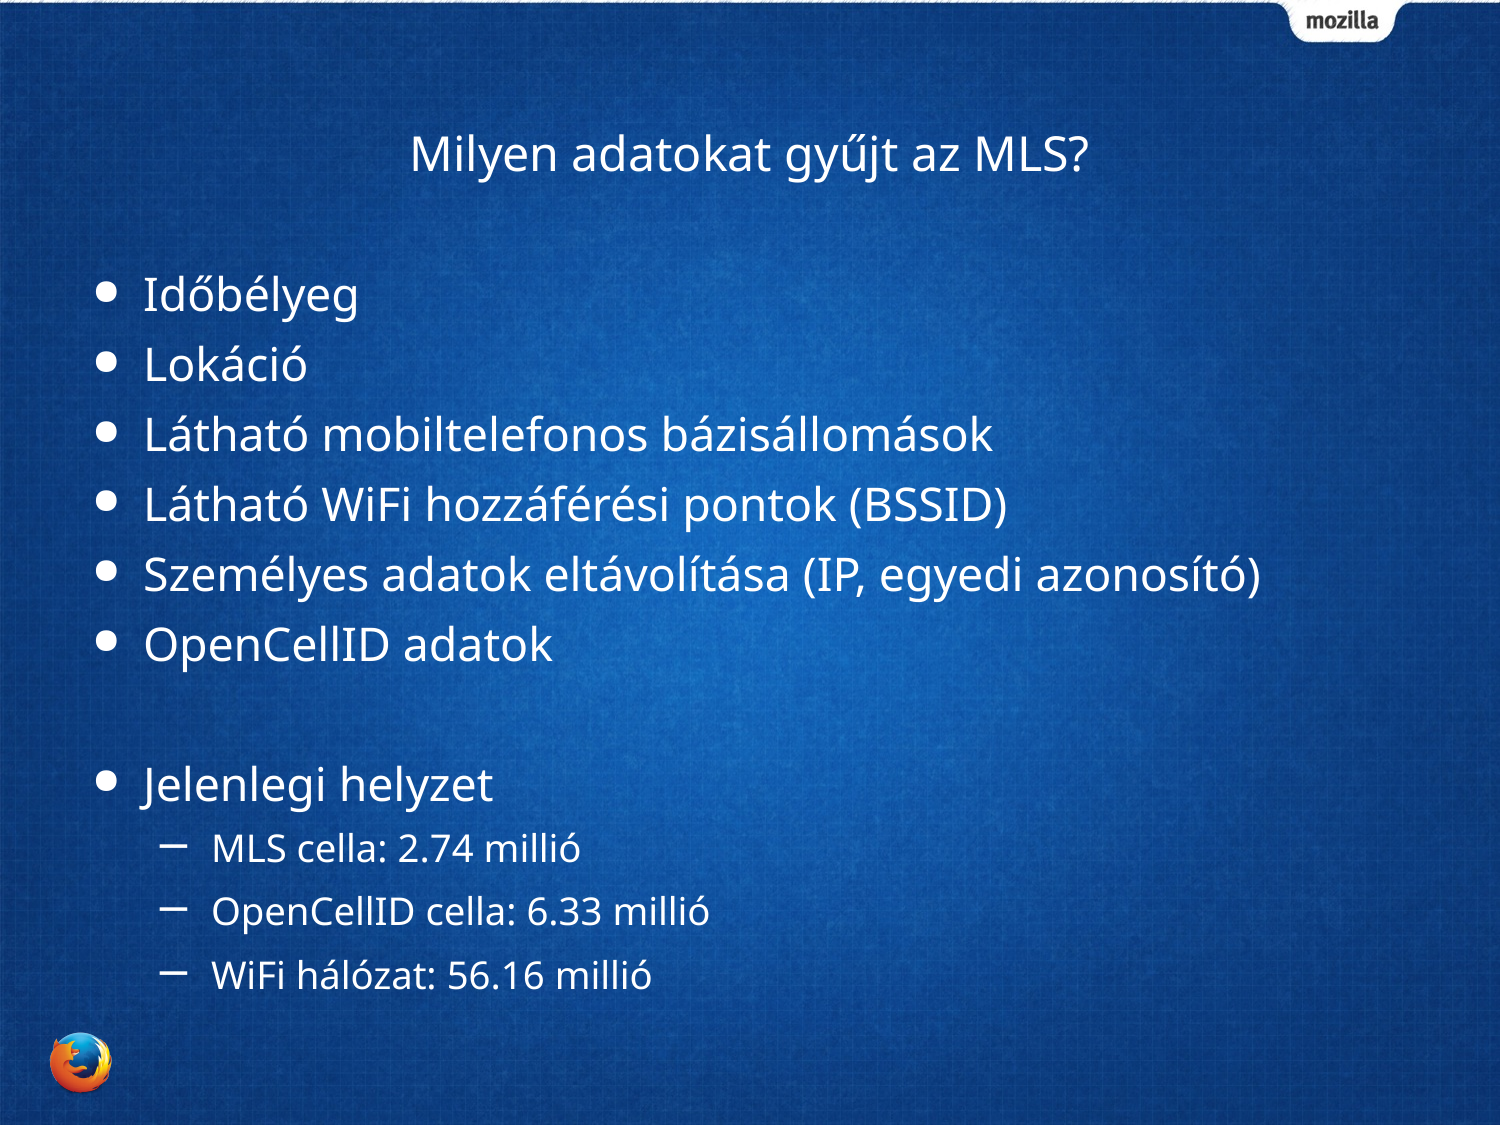

# Milyen adatokat gyűjt az MLS?
Időbélyeg
Lokáció
Látható mobiltelefonos bázisállomások
Látható WiFi hozzáférési pontok (BSSID)
Személyes adatok eltávolítása (IP, egyedi azonosító)
OpenCellID adatok
Jelenlegi helyzet
MLS cella: 2.74 millió
OpenCellID cella: 6.33 millió
WiFi hálózat: 56.16 millió